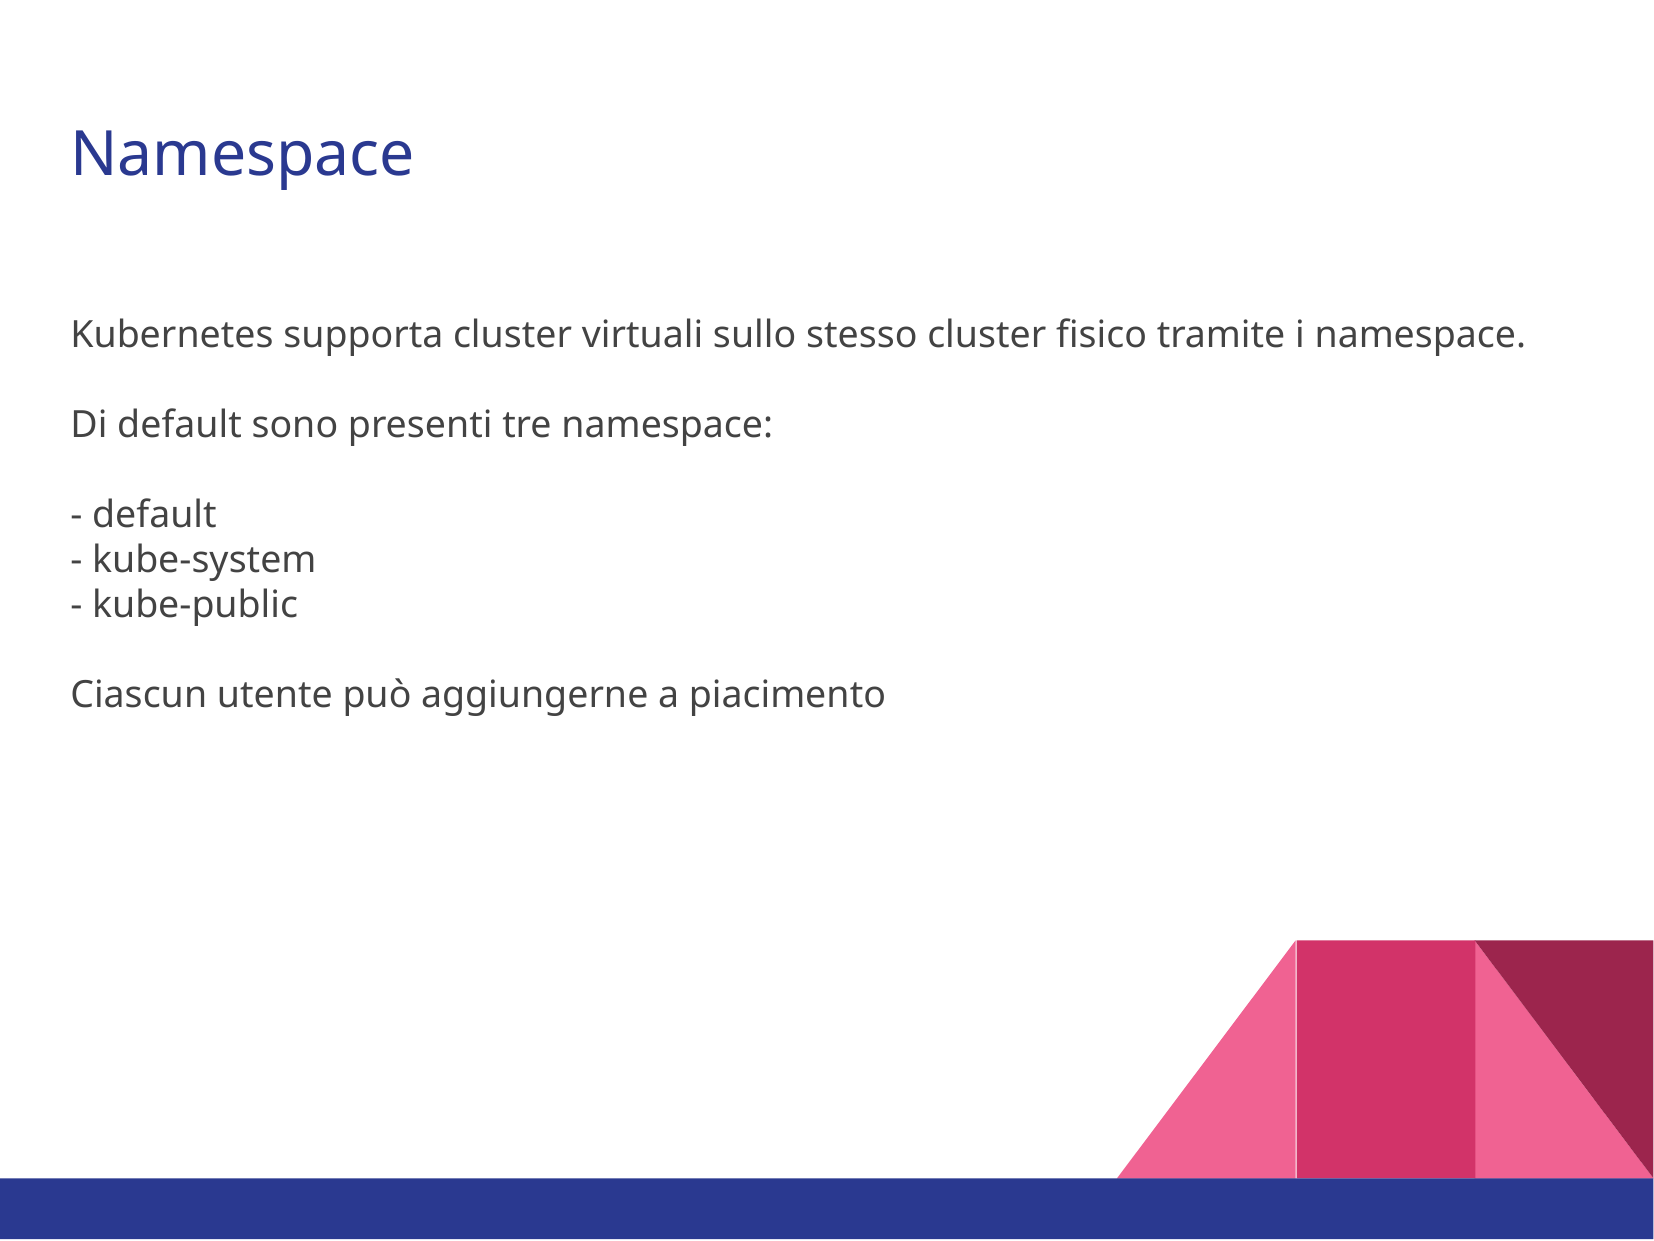

# Namespace
Kubernetes supporta cluster virtuali sullo stesso cluster fisico tramite i namespace.
Di default sono presenti tre namespace:
- default
- kube-system
- kube-public
Ciascun utente può aggiungerne a piacimento